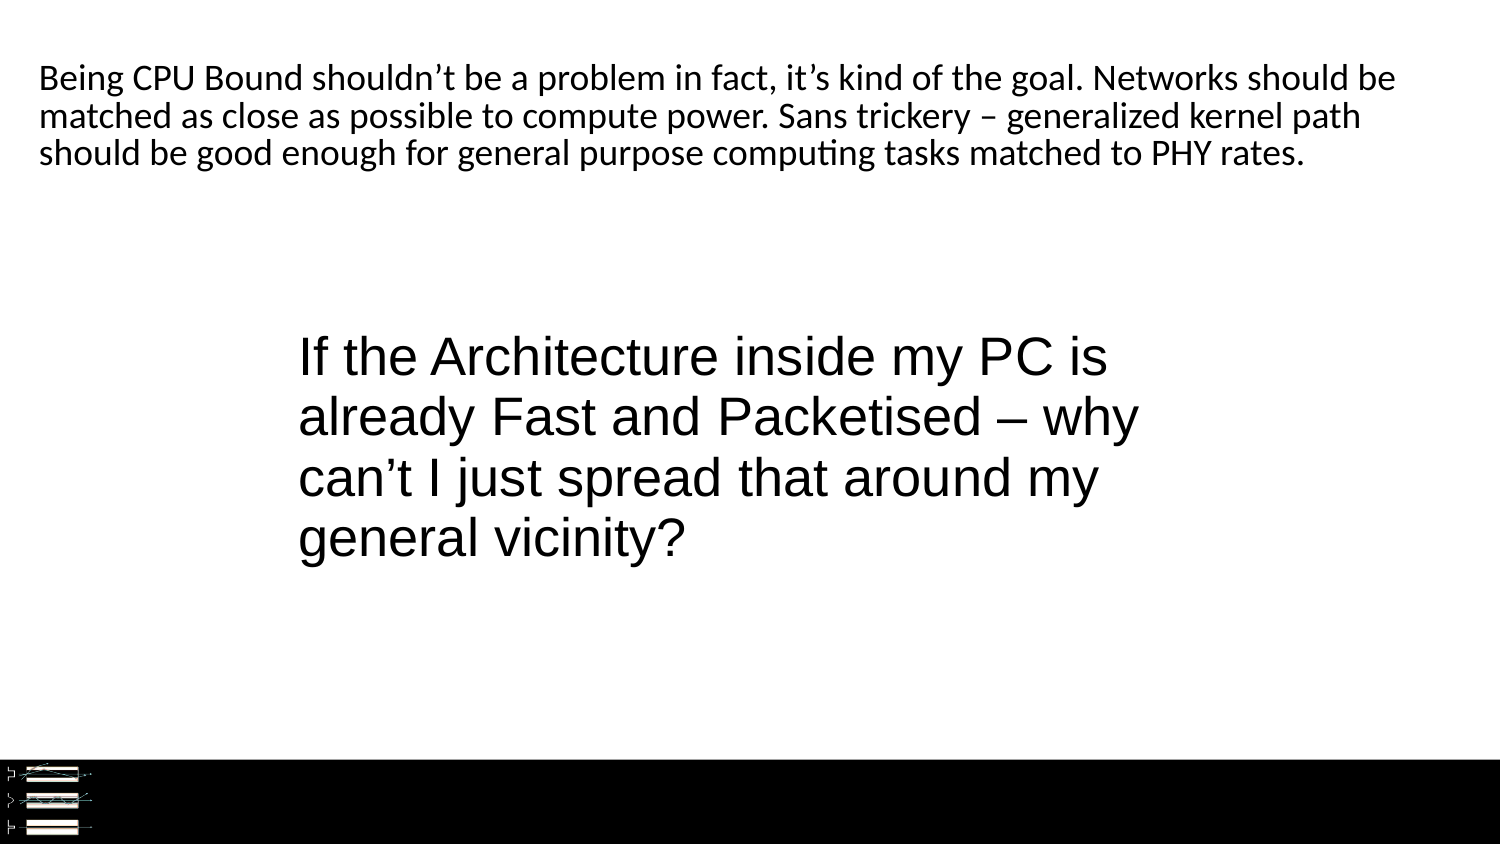

# Being CPU Bound shouldn’t be a problem in fact, it’s kind of the goal. Networks should be matched as close as possible to compute power. Sans trickery – generalized kernel path should be good enough for general purpose computing tasks matched to PHY rates.
If the Architecture inside my PC is already Fast and Packetised – why can’t I just spread that around my general vicinity?